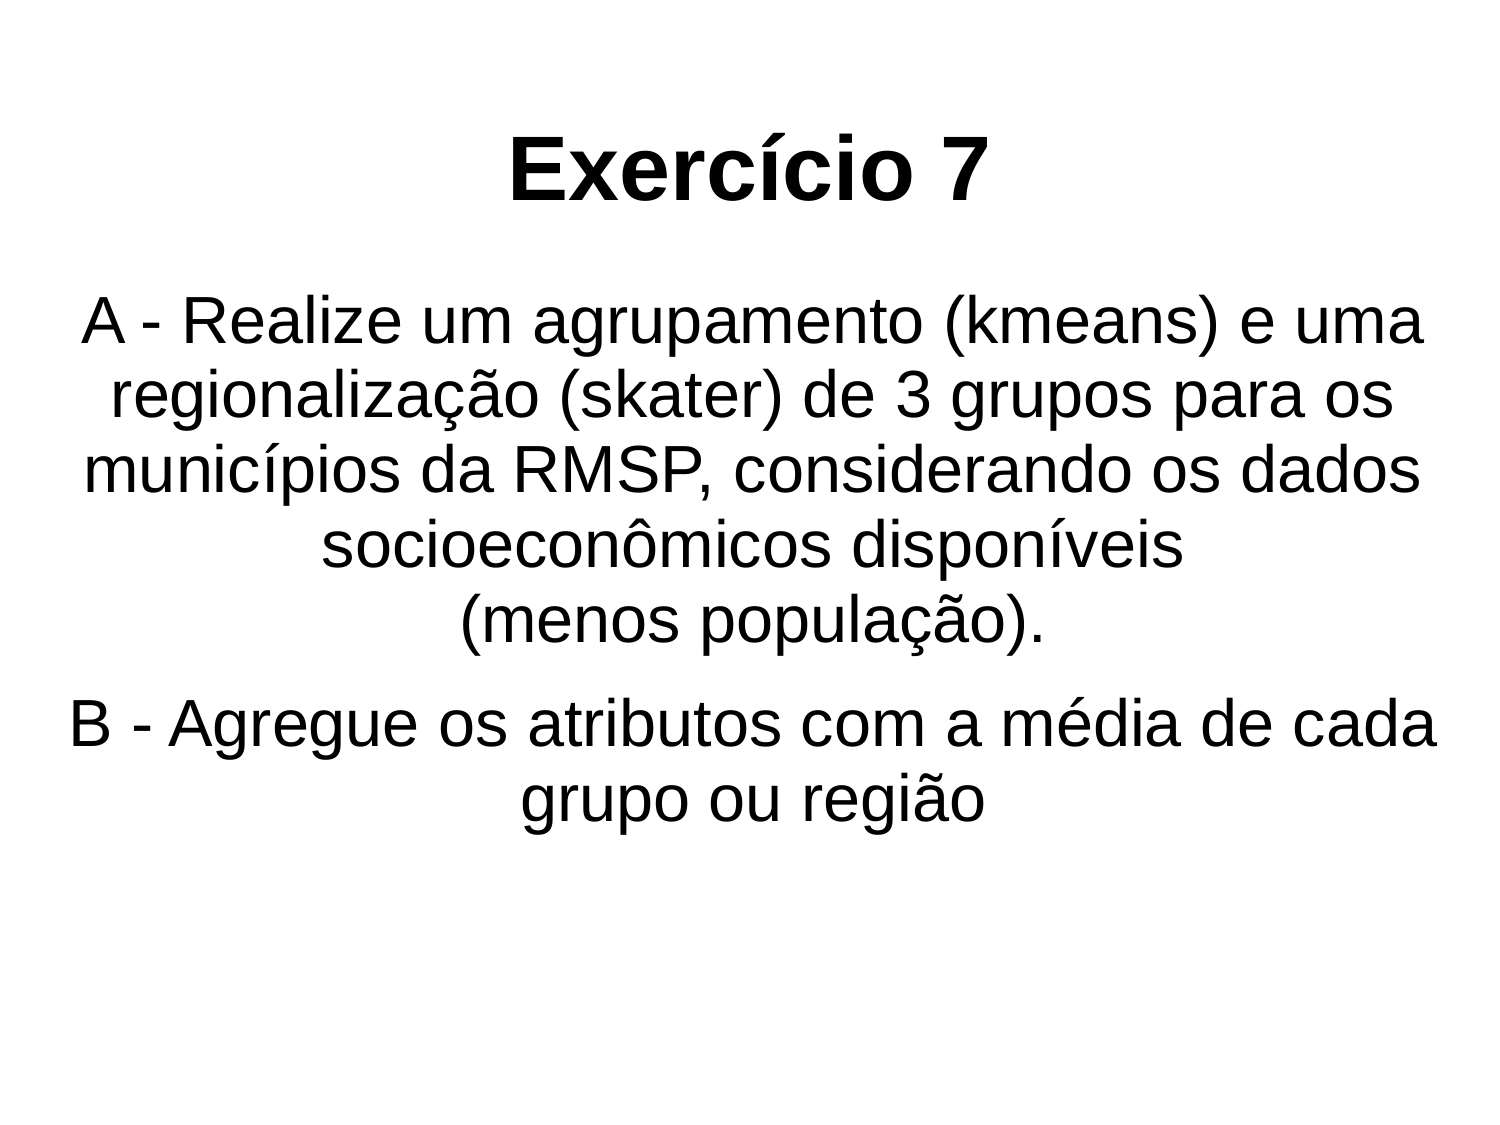

# Exercício 7
A - Realize um agrupamento (kmeans) e uma regionalização (skater) de 3 grupos para os municípios da RMSP, considerando os dados socioeconômicos disponíveis
(menos população).
B - Agregue os atributos com a média de cada grupo ou região